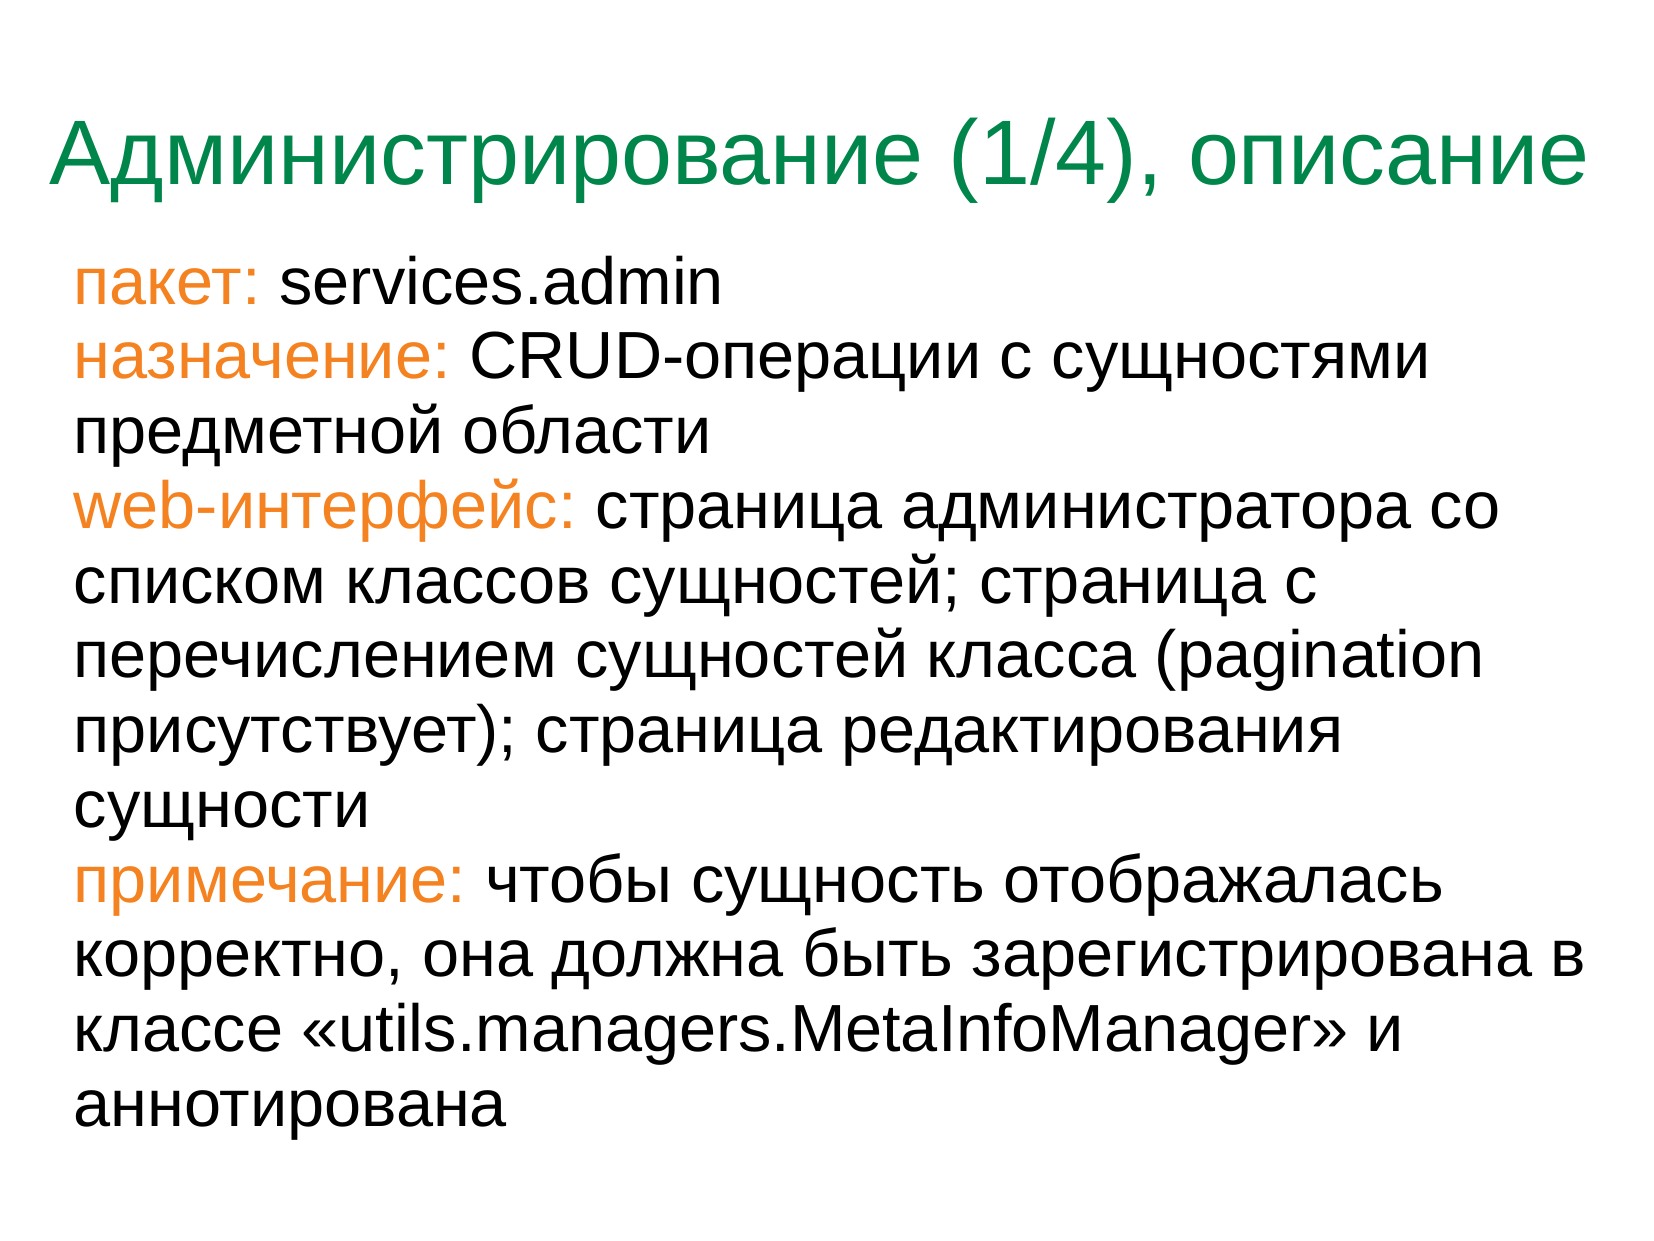

# Администрирование (1/4), описание
пакет: services.admin
назначение: CRUD-операции с сущностями предметной области
web-интерфейс: страница администратора со списком классов сущностей; страница с перечислением сущностей класса (pagination присутствует); страница редактирования сущности
примечание: чтобы сущность отображалась корректно, она должна быть зарегистрирована в классе «utils.managers.MetaInfoManager» и аннотирована